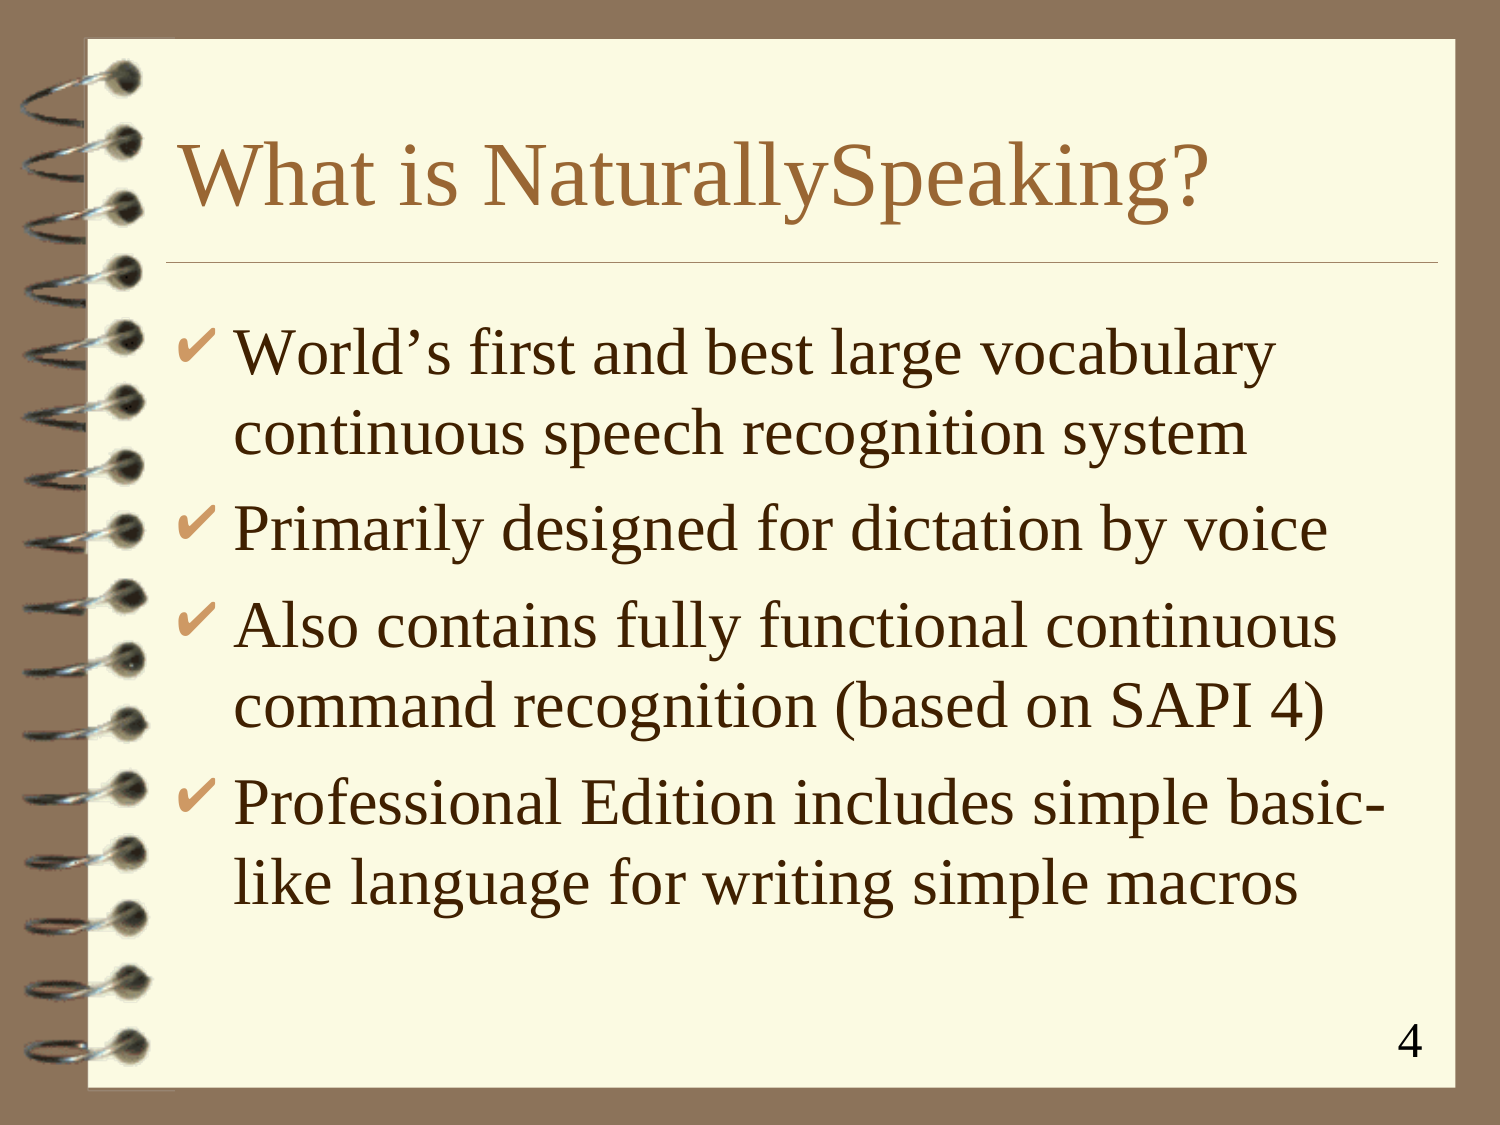

# What is NaturallySpeaking?
World’s first and best large vocabulary continuous speech recognition system
Primarily designed for dictation by voice
Also contains fully functional continuous command recognition (based on SAPI 4)
Professional Edition includes simple basic-like language for writing simple macros
4